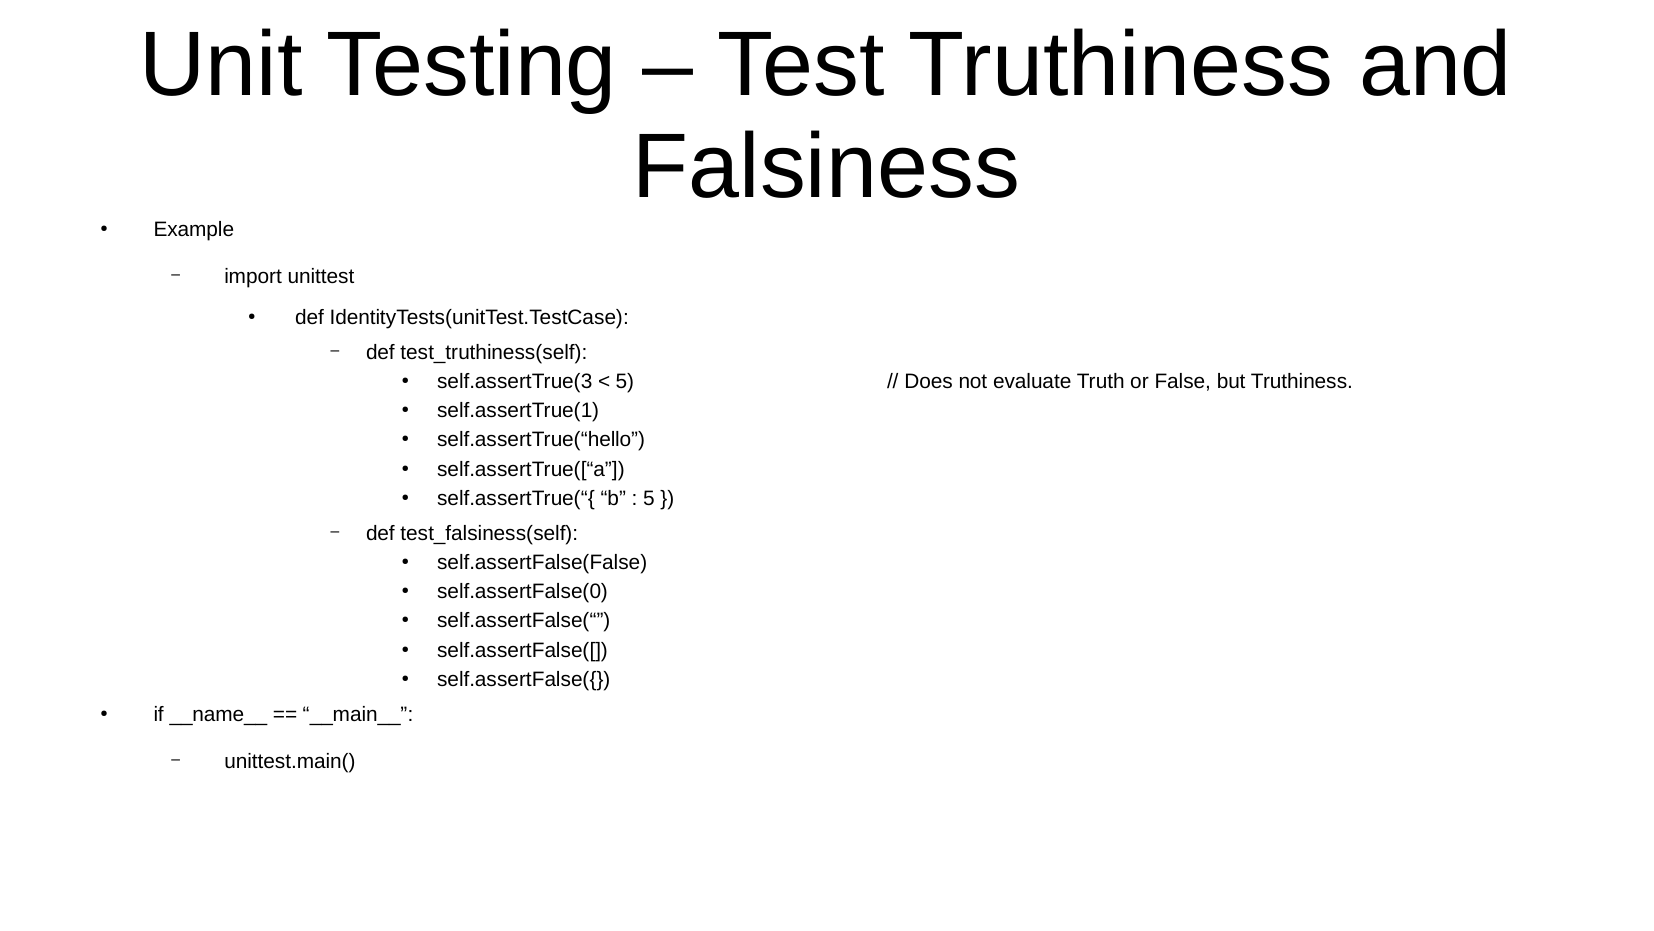

# Unit Testing – Test Truthiness and Falsiness
Example
import unittest
def IdentityTests(unitTest.TestCase):
def test_truthiness(self):
self.assertTrue(3 < 5)				// Does not evaluate Truth or False, but Truthiness.
self.assertTrue(1)
self.assertTrue(“hello”)
self.assertTrue([“a”])
self.assertTrue(“{ “b” : 5 })
def test_falsiness(self):
self.assertFalse(False)
self.assertFalse(0)
self.assertFalse(“”)
self.assertFalse([])
self.assertFalse({})
if __name__ == “__main__”:
unittest.main()